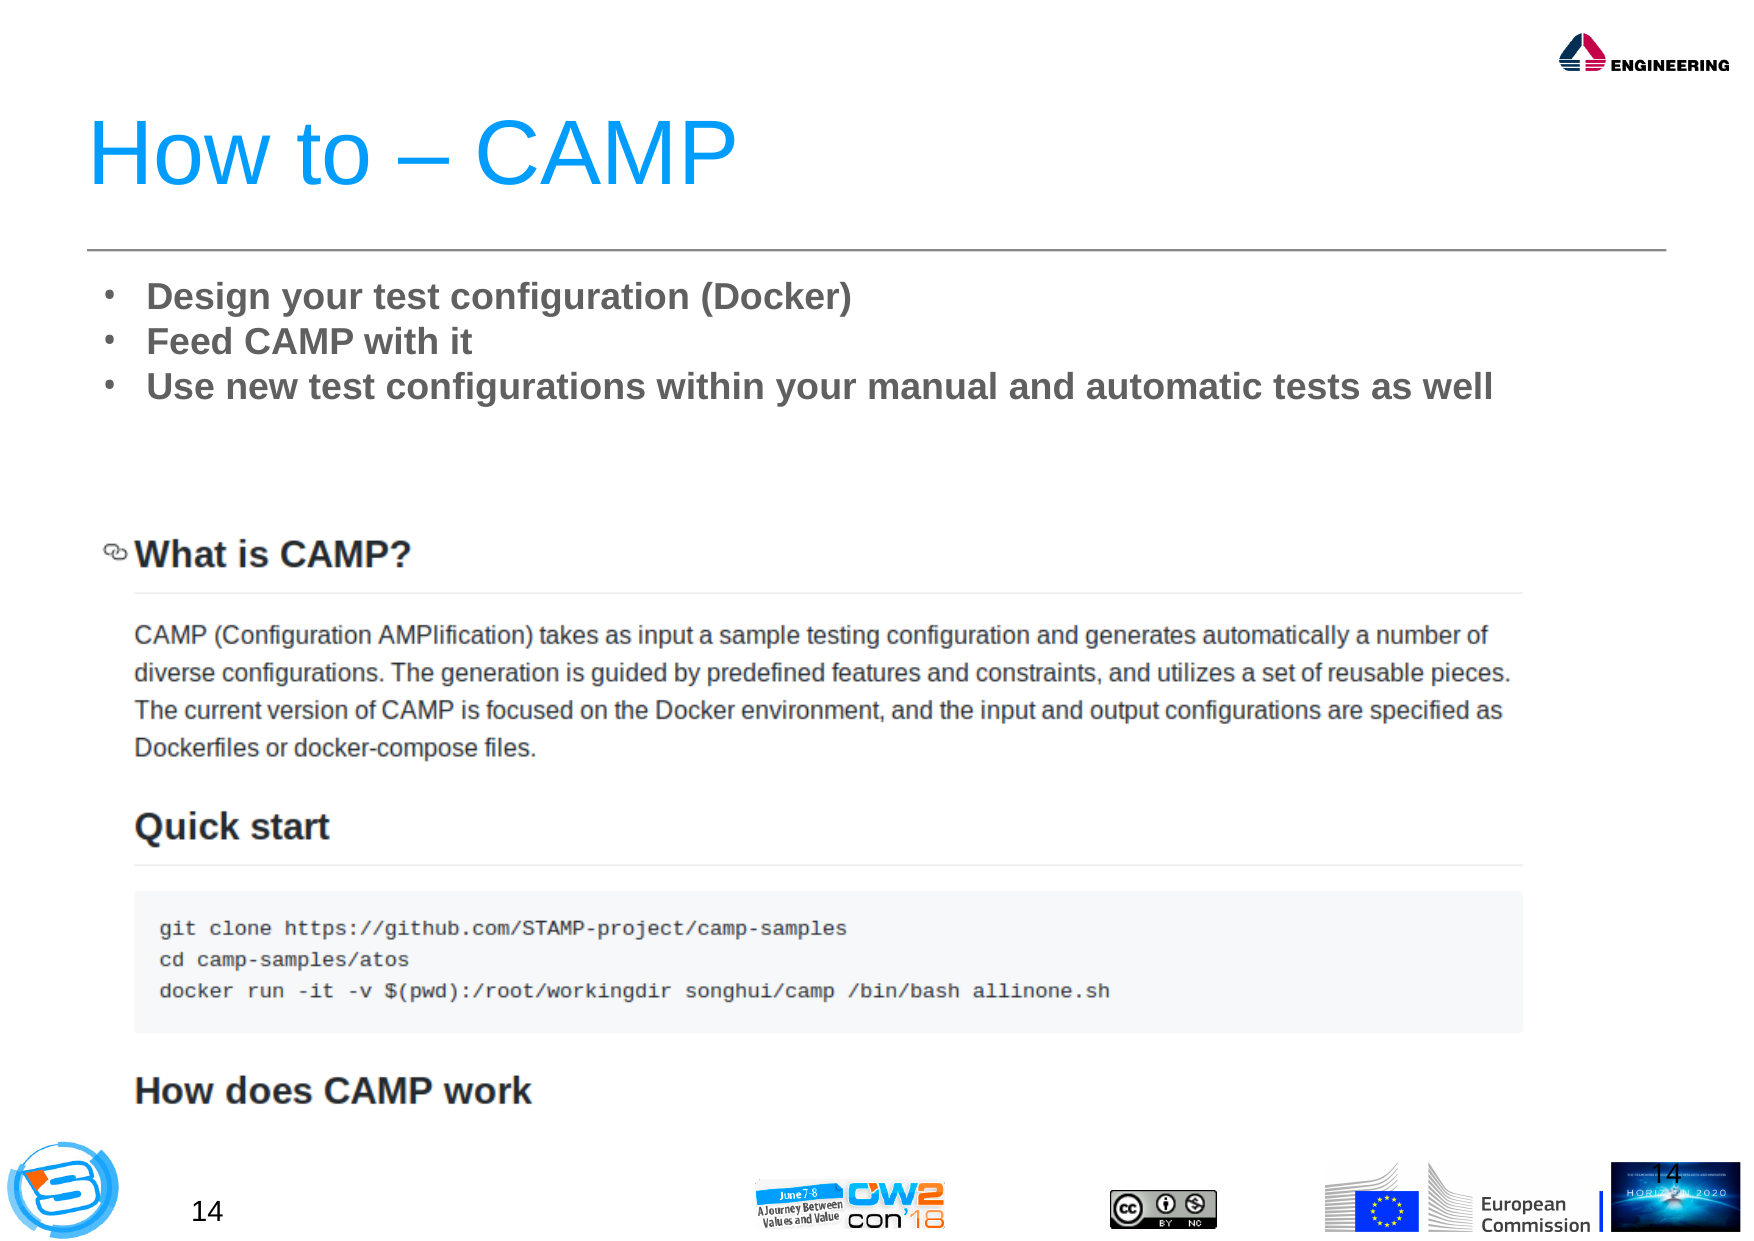

# How to – CAMP
Design your test configuration (Docker)
Feed CAMP with it
Use new test configurations within your manual and automatic tests as well